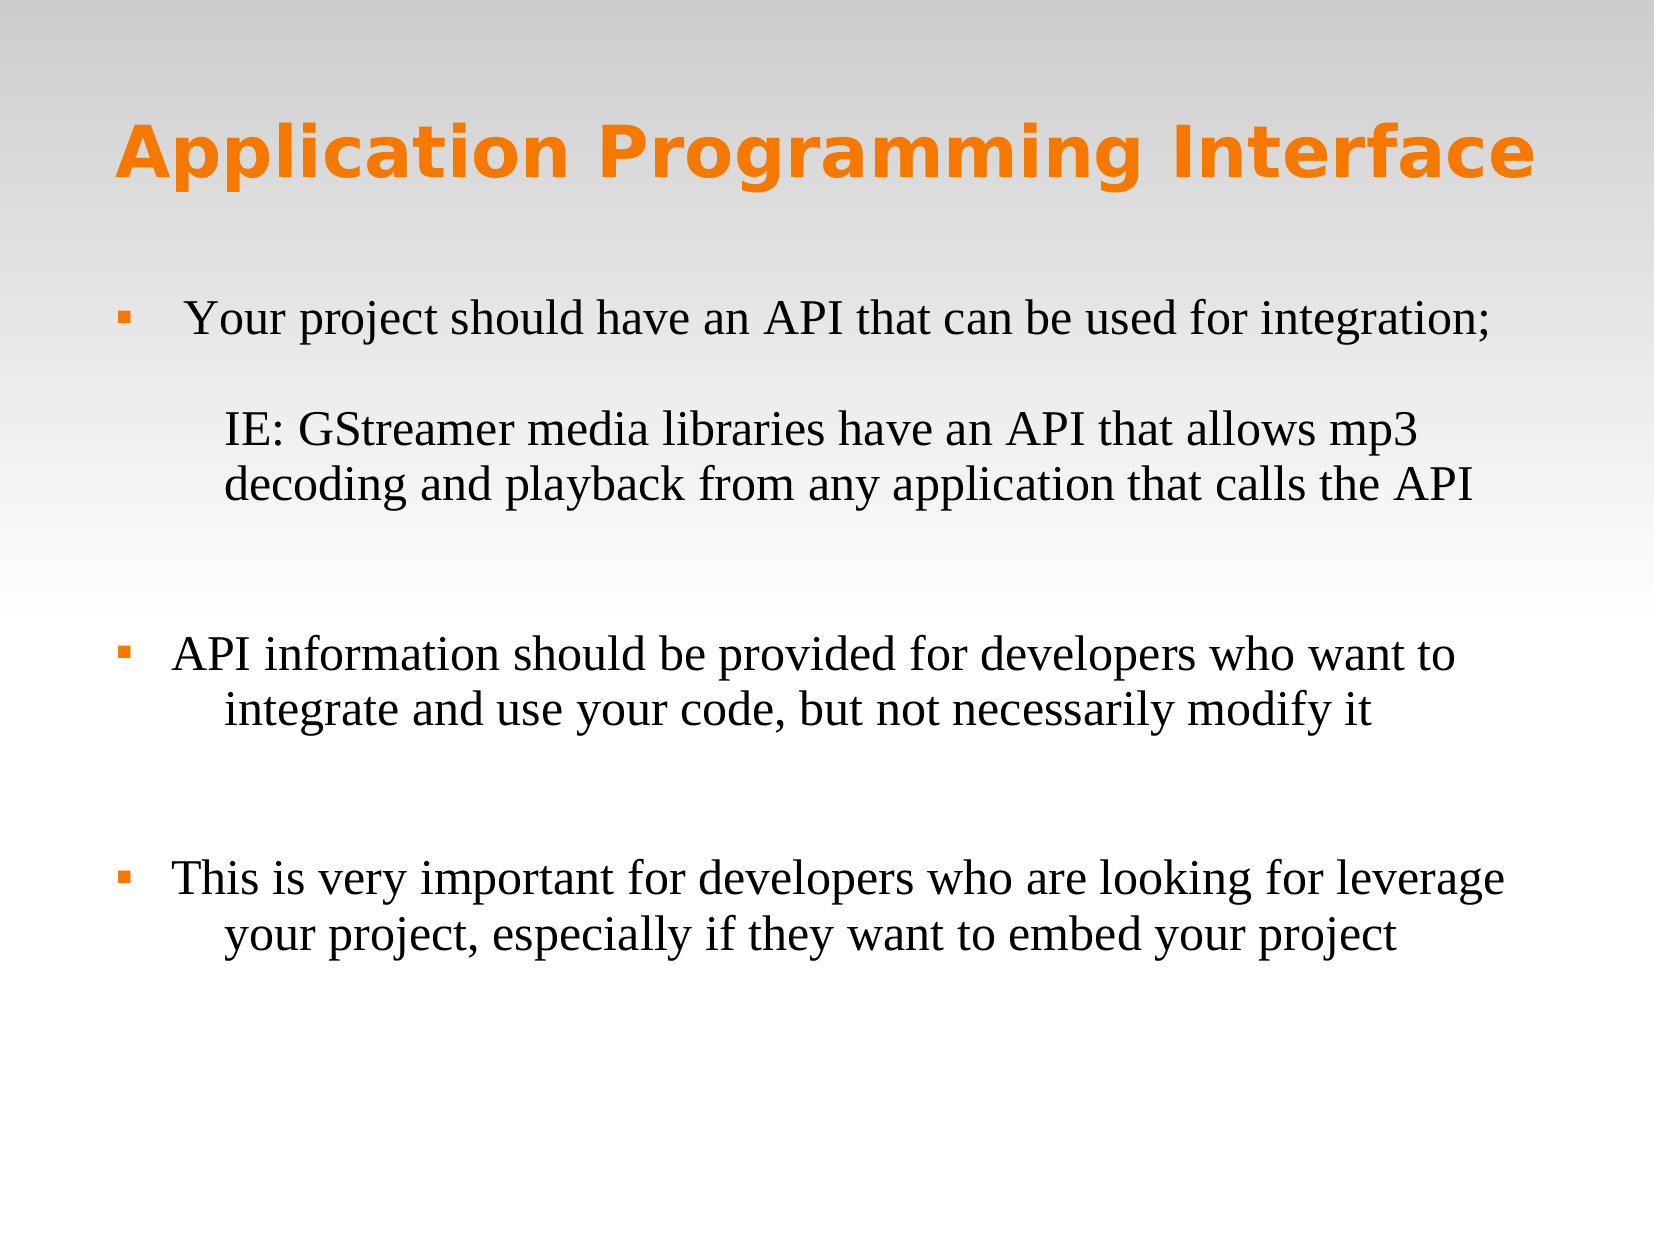

# Application Programming Interface
 Your project should have an API that can be used for integration;
IE: GStreamer media libraries have an API that allows mp3 decoding and playback from any application that calls the API
API information should be provided for developers who want to integrate and use your code, but not necessarily modify it
This is very important for developers who are looking for leverage your project, especially if they want to embed your project